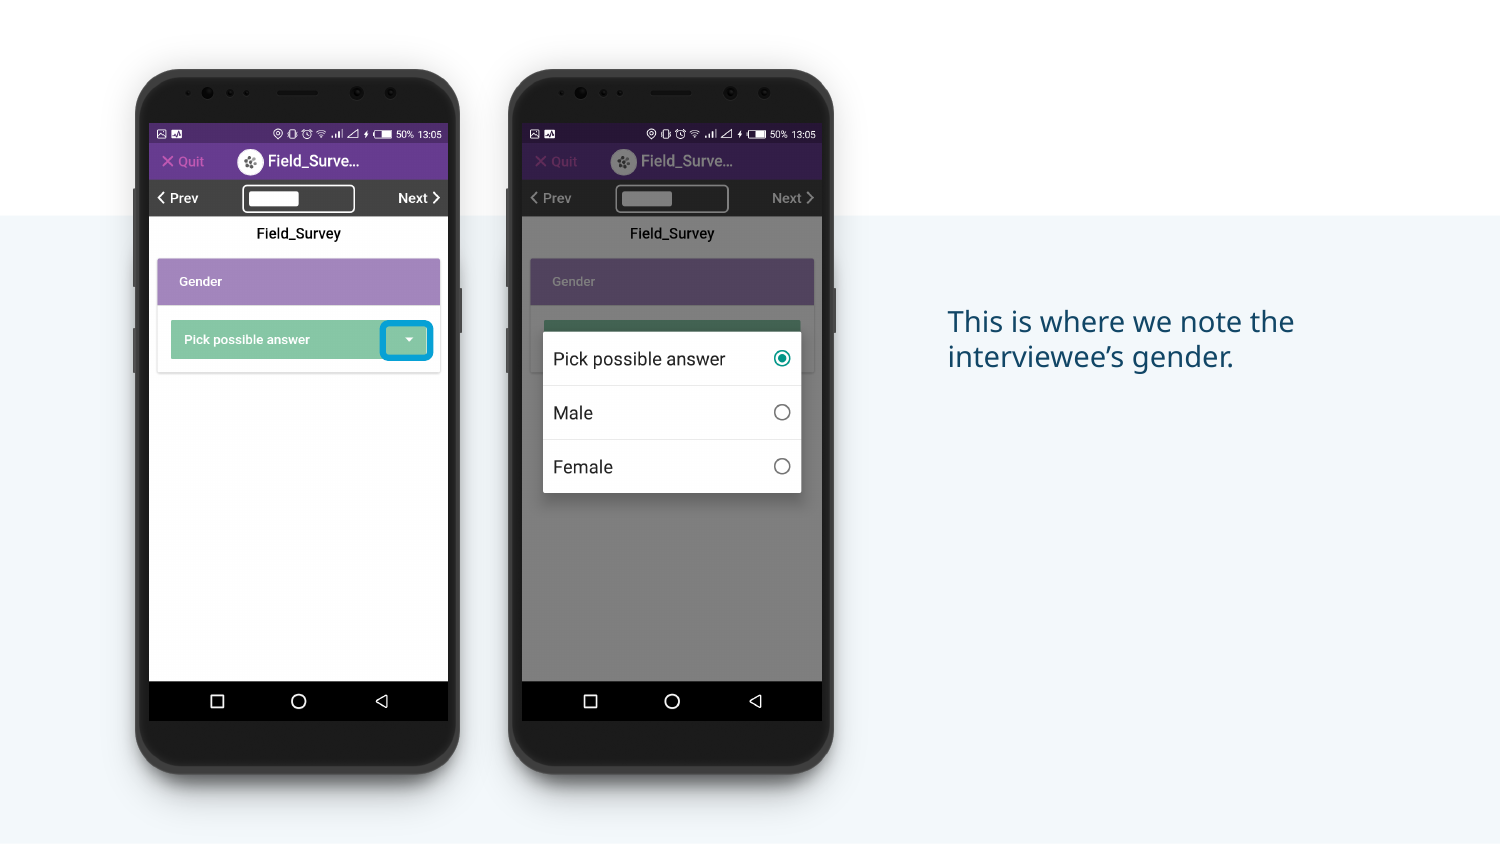

This is where we note the interviewee’s gender.